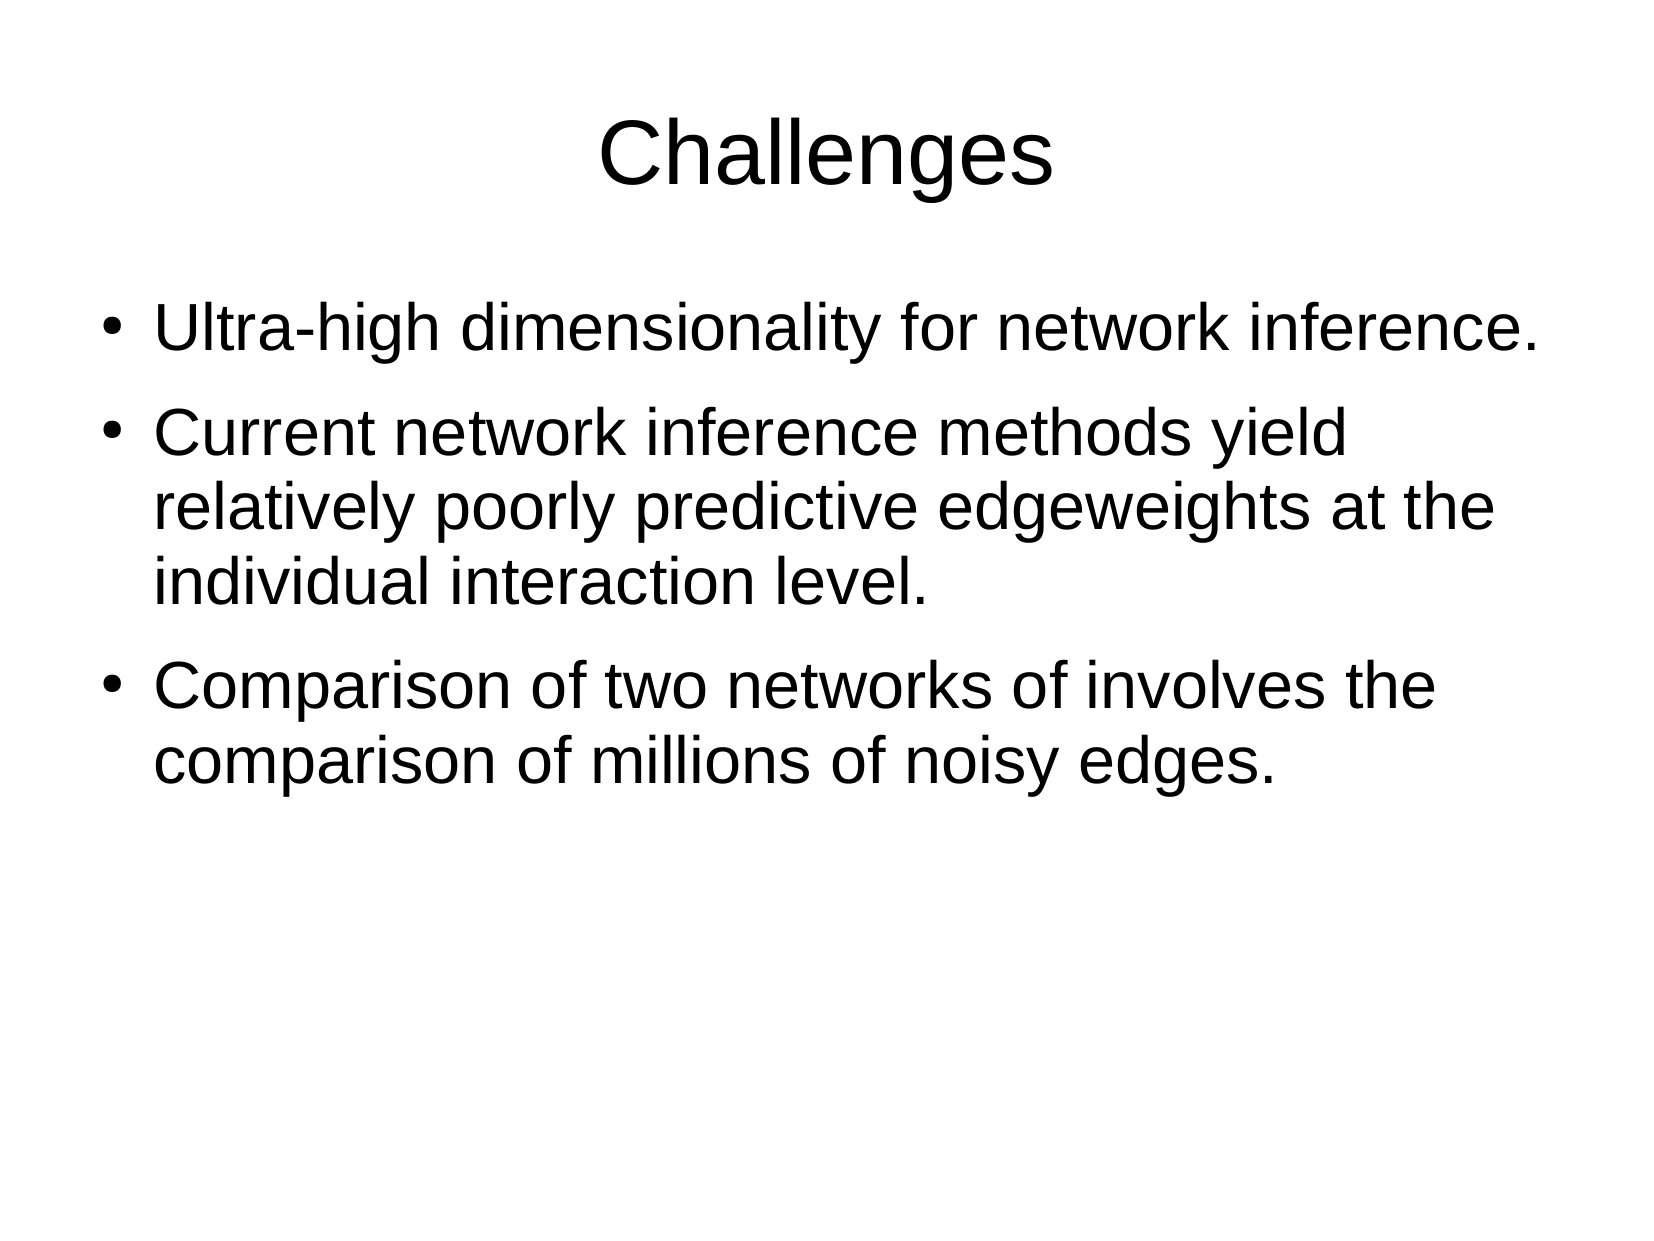

# Challenges
Ultra-high dimensionality for network inference.
Current network inference methods yield relatively poorly predictive edgeweights at the individual interaction level.
Comparison of two networks of involves the comparison of millions of noisy edges.